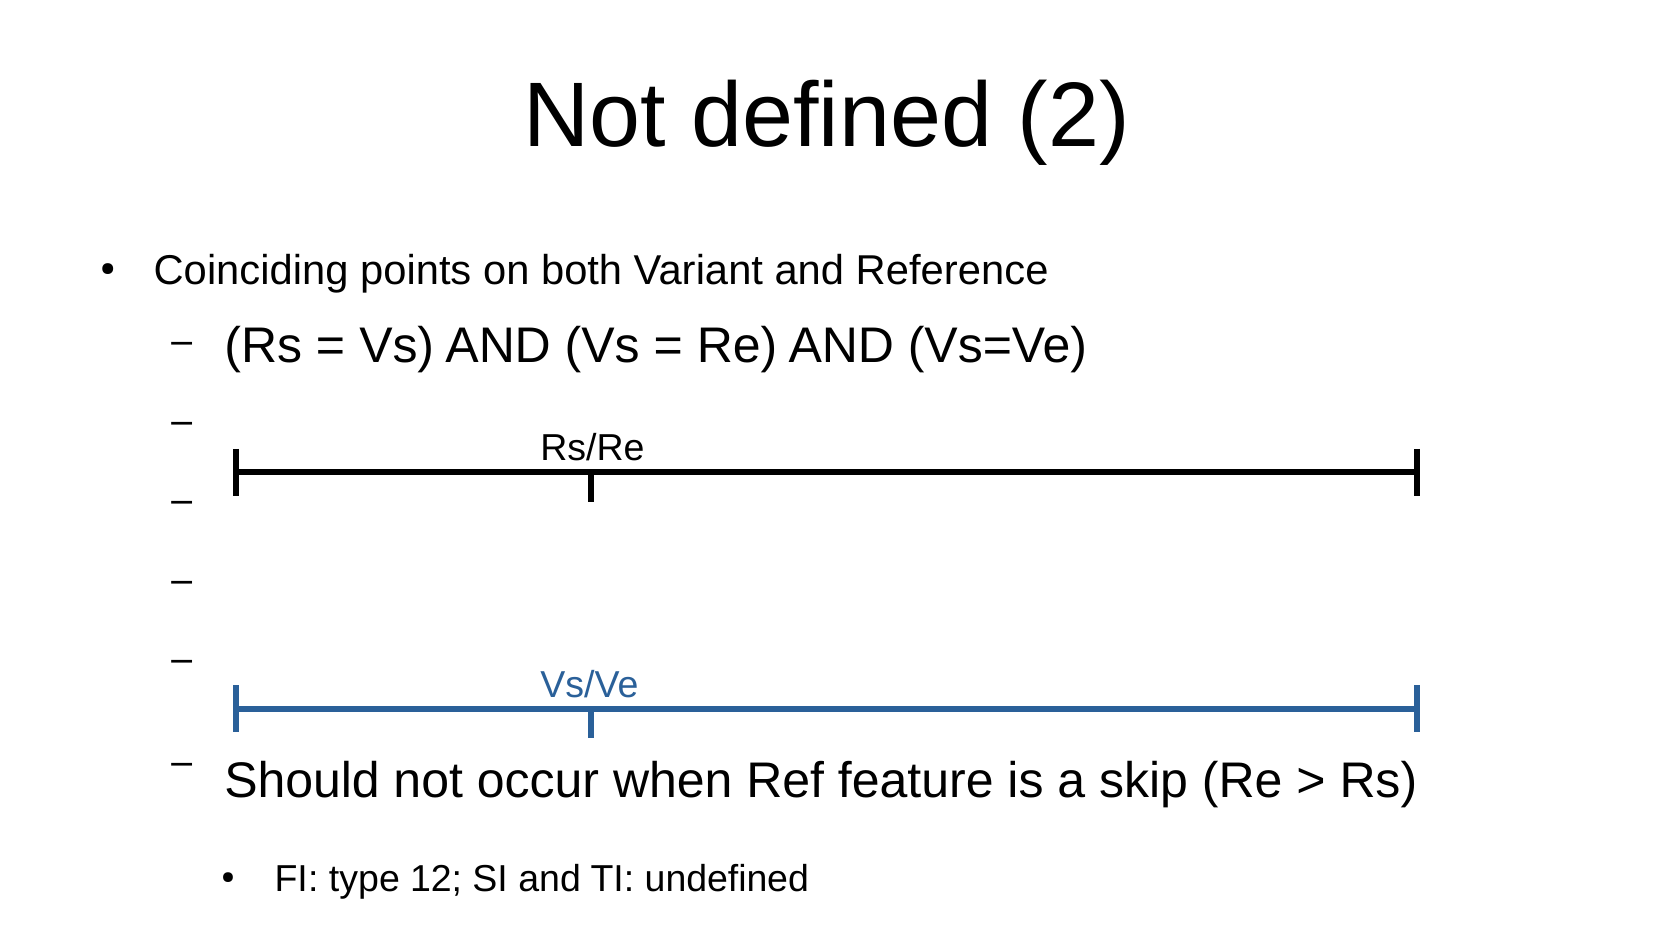

Not defined (2)
# Coinciding points on both Variant and Reference
(Rs = Vs) AND (Vs = Re) AND (Vs=Ve)
Should not occur when Ref feature is a skip (Re > Rs)
Rs/Re
Vs/Ve
FI: type 12; SI and TI: undefined